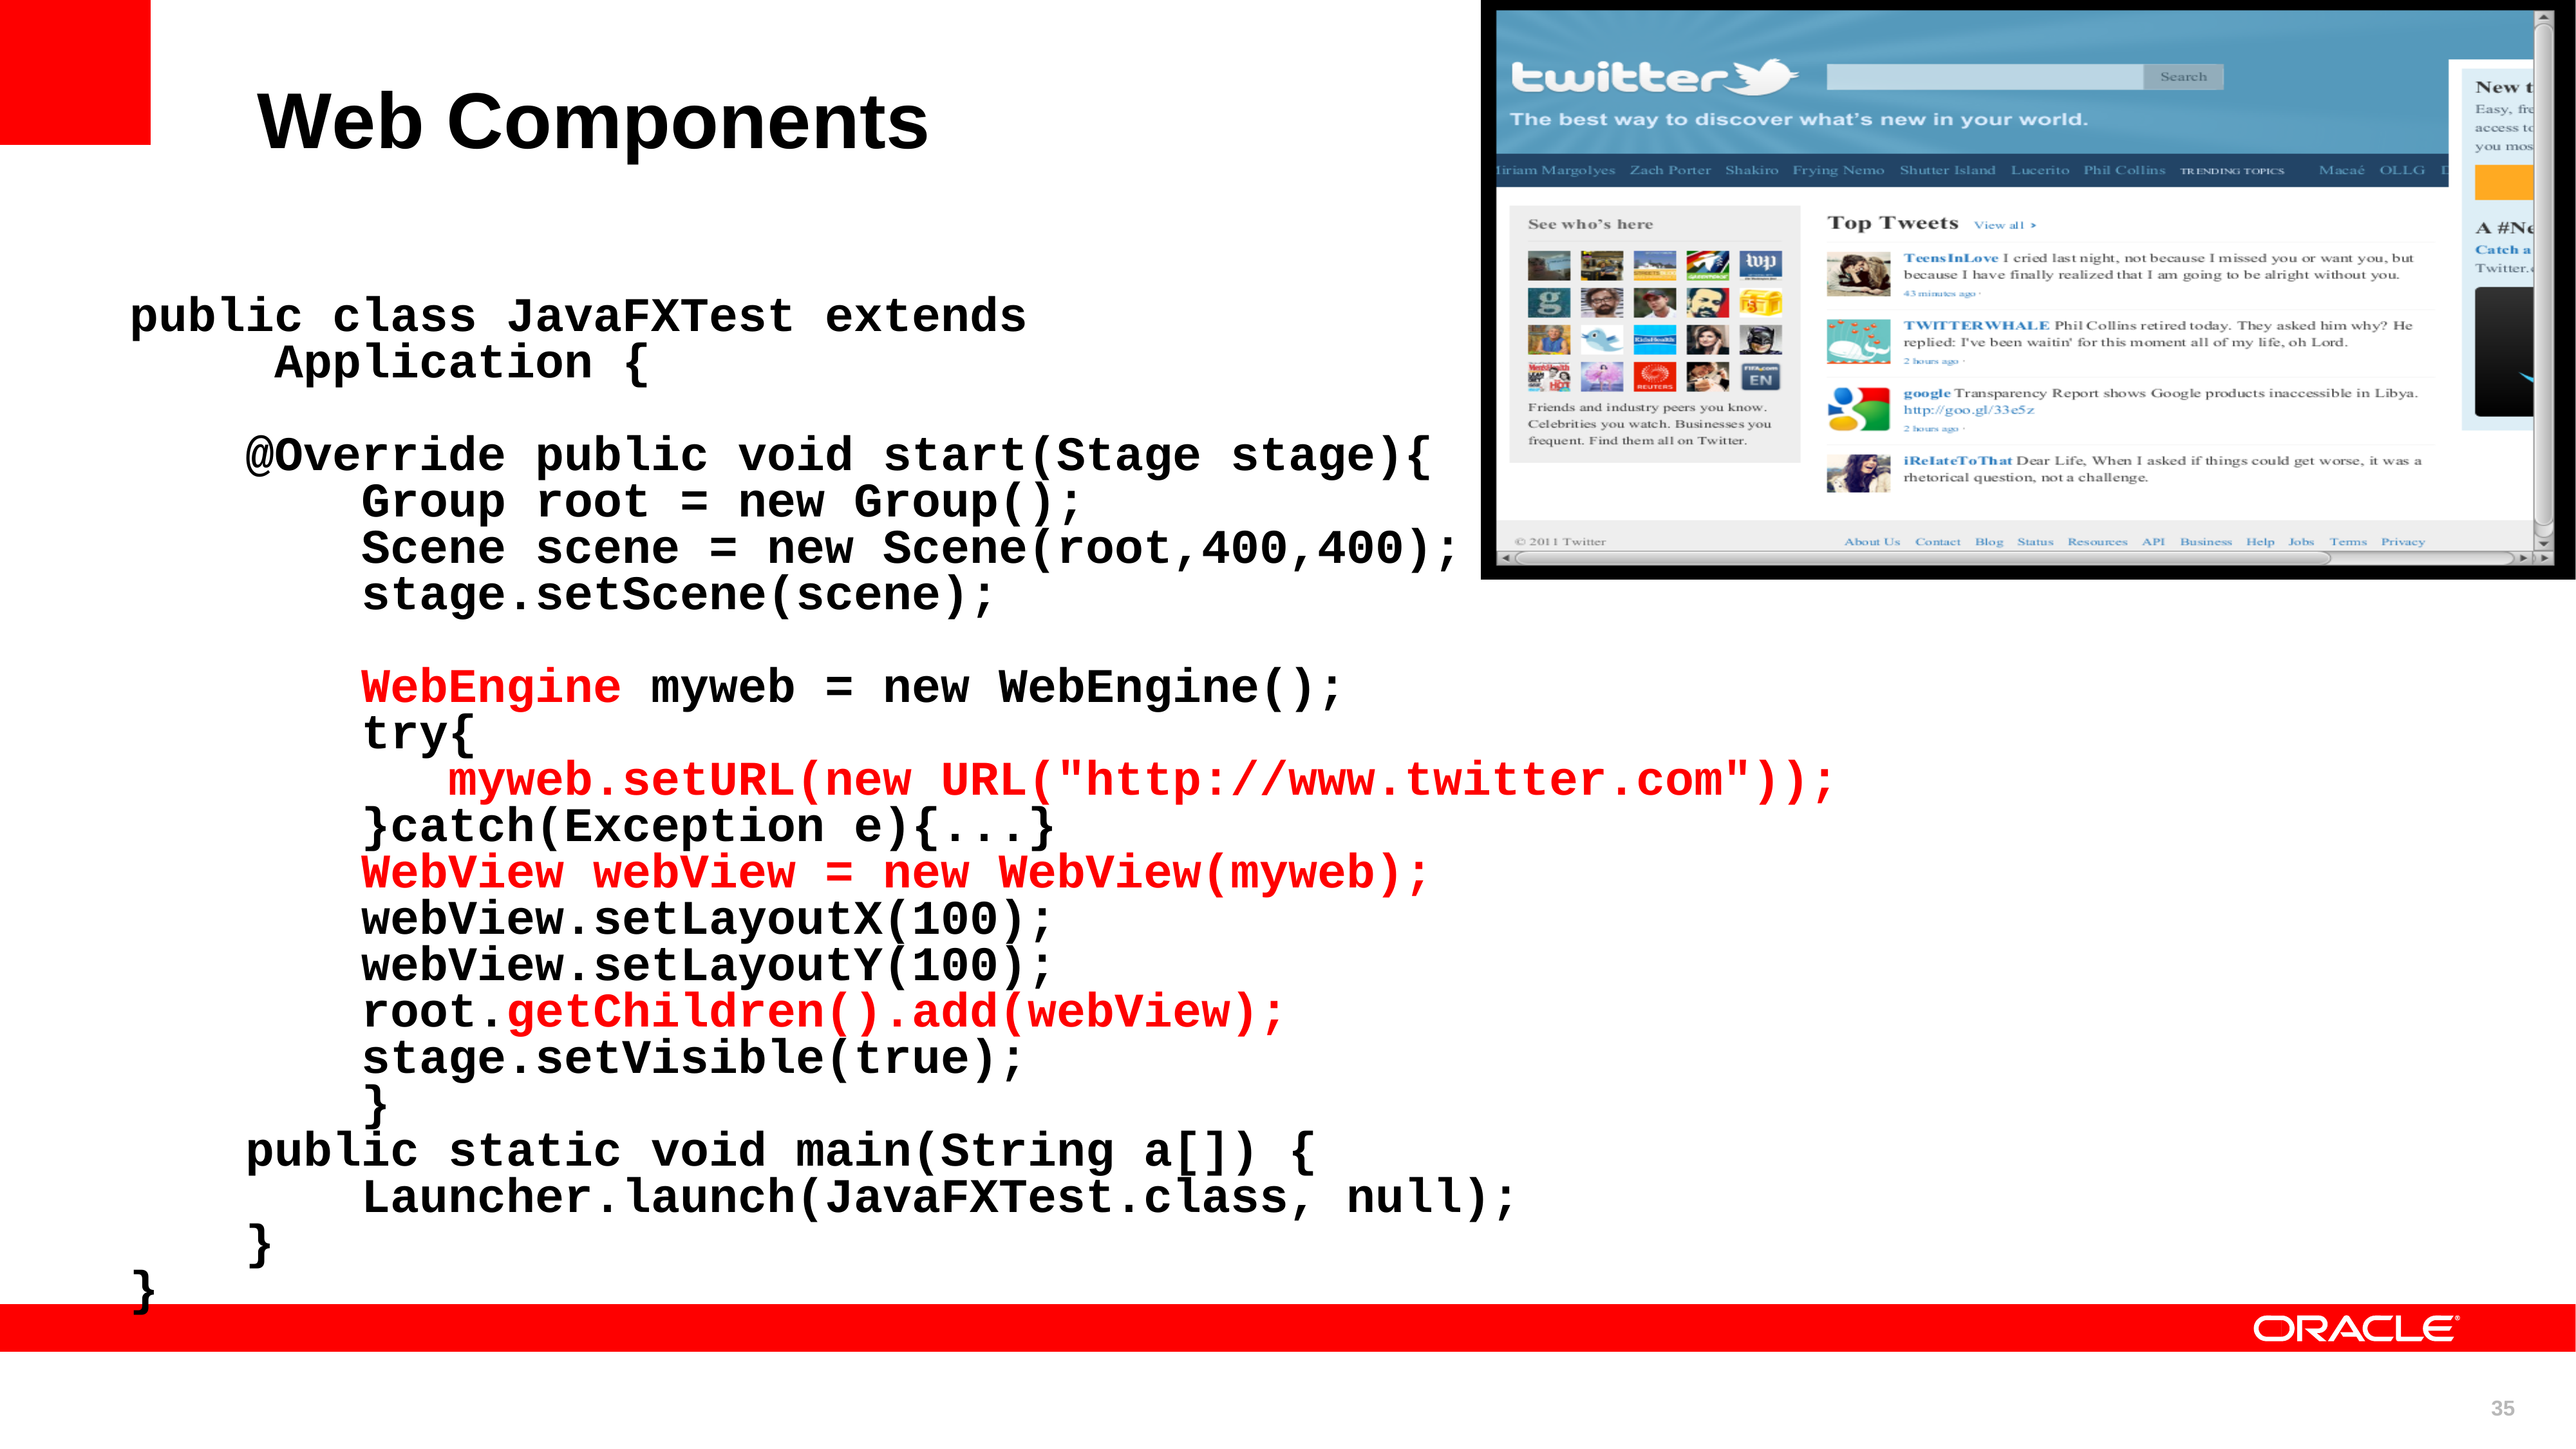

# Web Components
public class JavaFXTest extends
 Application {
 @Override public void start(Stage stage){
 Group root = new Group();
 Scene scene = new Scene(root,400,400);
 stage.setScene(scene);
 WebEngine myweb = new WebEngine();
 try{
 myweb.setURL(new URL("http://www.twitter.com"));
 }catch(Exception e){...}
 WebView webView = new WebView(myweb);
 webView.setLayoutX(100);
 webView.setLayoutY(100);
 root.getChildren().add(webView);
 stage.setVisible(true);
 }
 public static void main(String a[]) {
 Launcher.launch(JavaFXTest.class, null);
 }
}